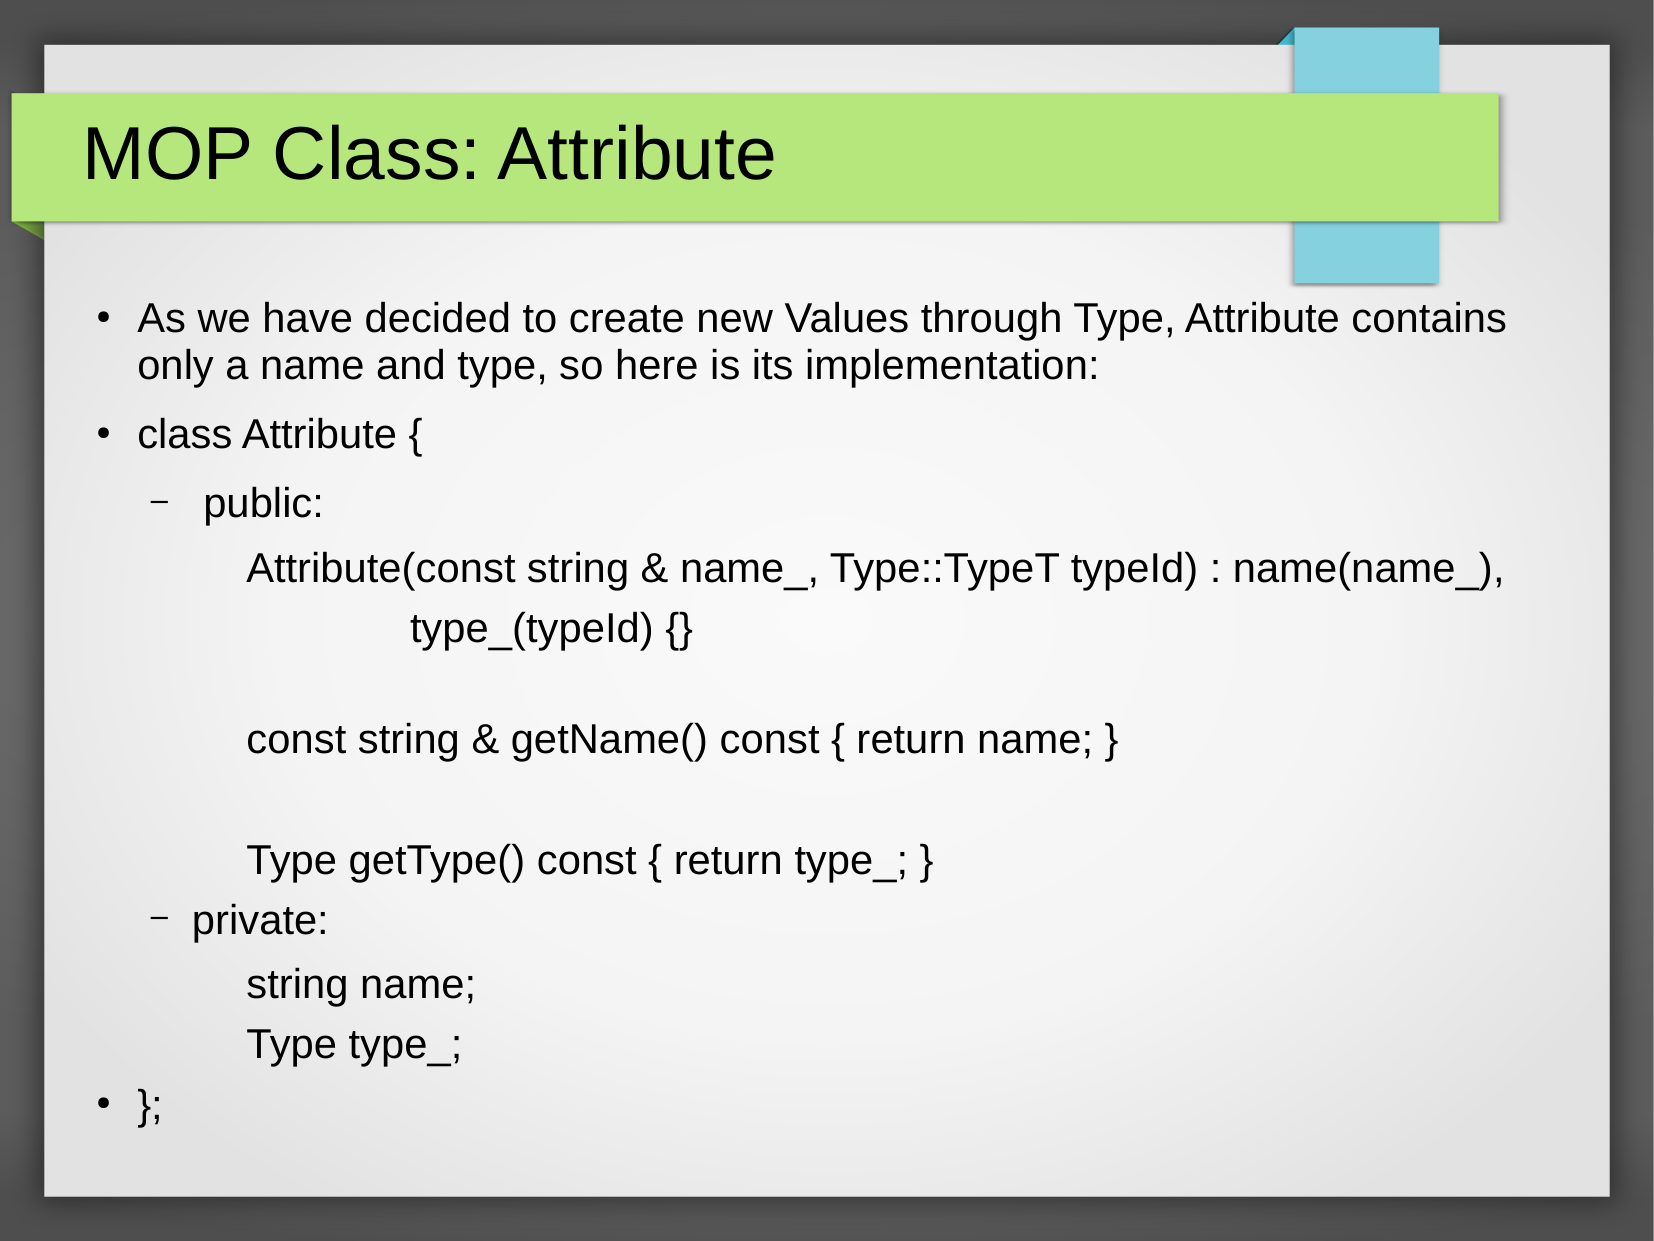

# MOP Class: Attribute
As we have decided to create new Values through Type, Attribute contains only a name and type, so here is its implementation:
class Attribute {
 public:
Attribute(const string & name_, Type::TypeT typeId) : name(name_),
type_(typeId) {}
const string & getName() const { return name; }
Type getType() const { return type_; }
private:
string name;
Type type_;
};